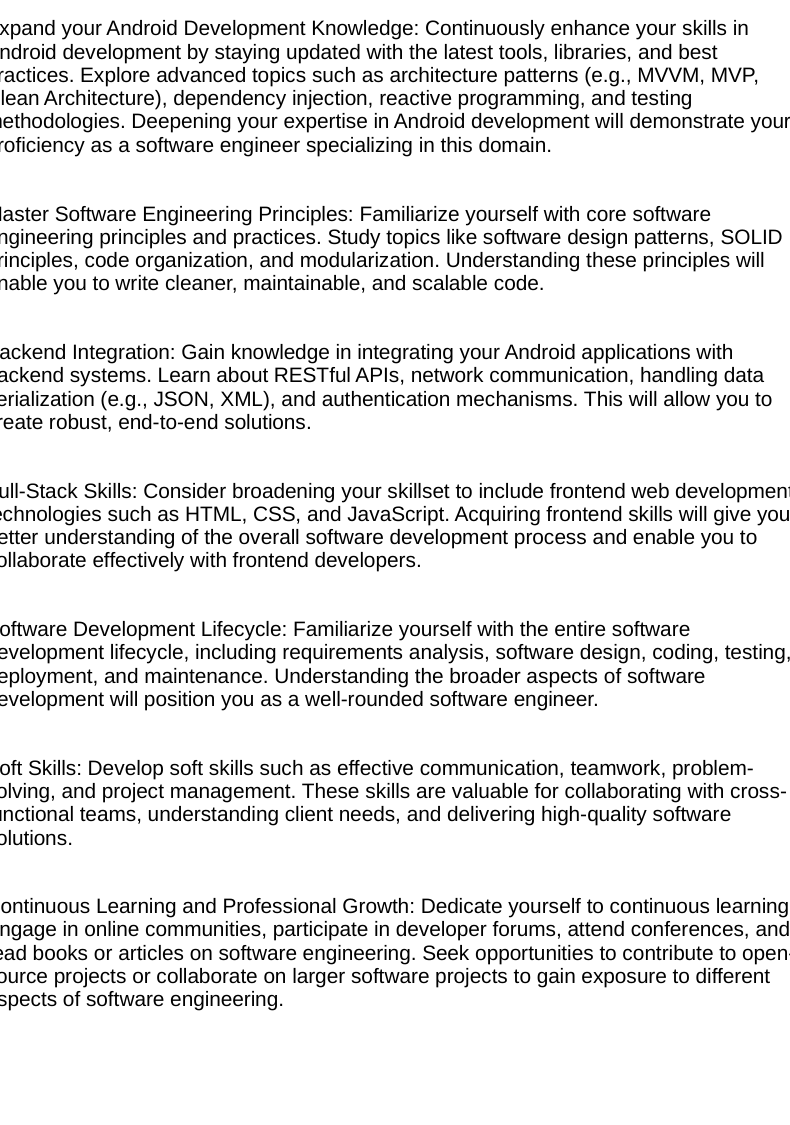

Expand your Android Development Knowledge: Continuously enhance your skills in Android development by staying updated with the latest tools, libraries, and best practices. Explore advanced topics such as architecture patterns (e.g., MVVM, MVP, Clean Architecture), dependency injection, reactive programming, and testing methodologies. Deepening your expertise in Android development will demonstrate your proficiency as a software engineer specializing in this domain.
Master Software Engineering Principles: Familiarize yourself with core software engineering principles and practices. Study topics like software design patterns, SOLID principles, code organization, and modularization. Understanding these principles will enable you to write cleaner, maintainable, and scalable code.
Backend Integration: Gain knowledge in integrating your Android applications with backend systems. Learn about RESTful APIs, network communication, handling data serialization (e.g., JSON, XML), and authentication mechanisms. This will allow you to create robust, end-to-end solutions.
Full-Stack Skills: Consider broadening your skillset to include frontend web development technologies such as HTML, CSS, and JavaScript. Acquiring frontend skills will give you a better understanding of the overall software development process and enable you to collaborate effectively with frontend developers.
Software Development Lifecycle: Familiarize yourself with the entire software development lifecycle, including requirements analysis, software design, coding, testing, deployment, and maintenance. Understanding the broader aspects of software development will position you as a well-rounded software engineer.
Soft Skills: Develop soft skills such as effective communication, teamwork, problem-solving, and project management. These skills are valuable for collaborating with cross-functional teams, understanding client needs, and delivering high-quality software solutions.
Continuous Learning and Professional Growth: Dedicate yourself to continuous learning. Engage in online communities, participate in developer forums, attend conferences, and read books or articles on software engineering. Seek opportunities to contribute to open-source projects or collaborate on larger software projects to gain exposure to different aspects of software engineering.